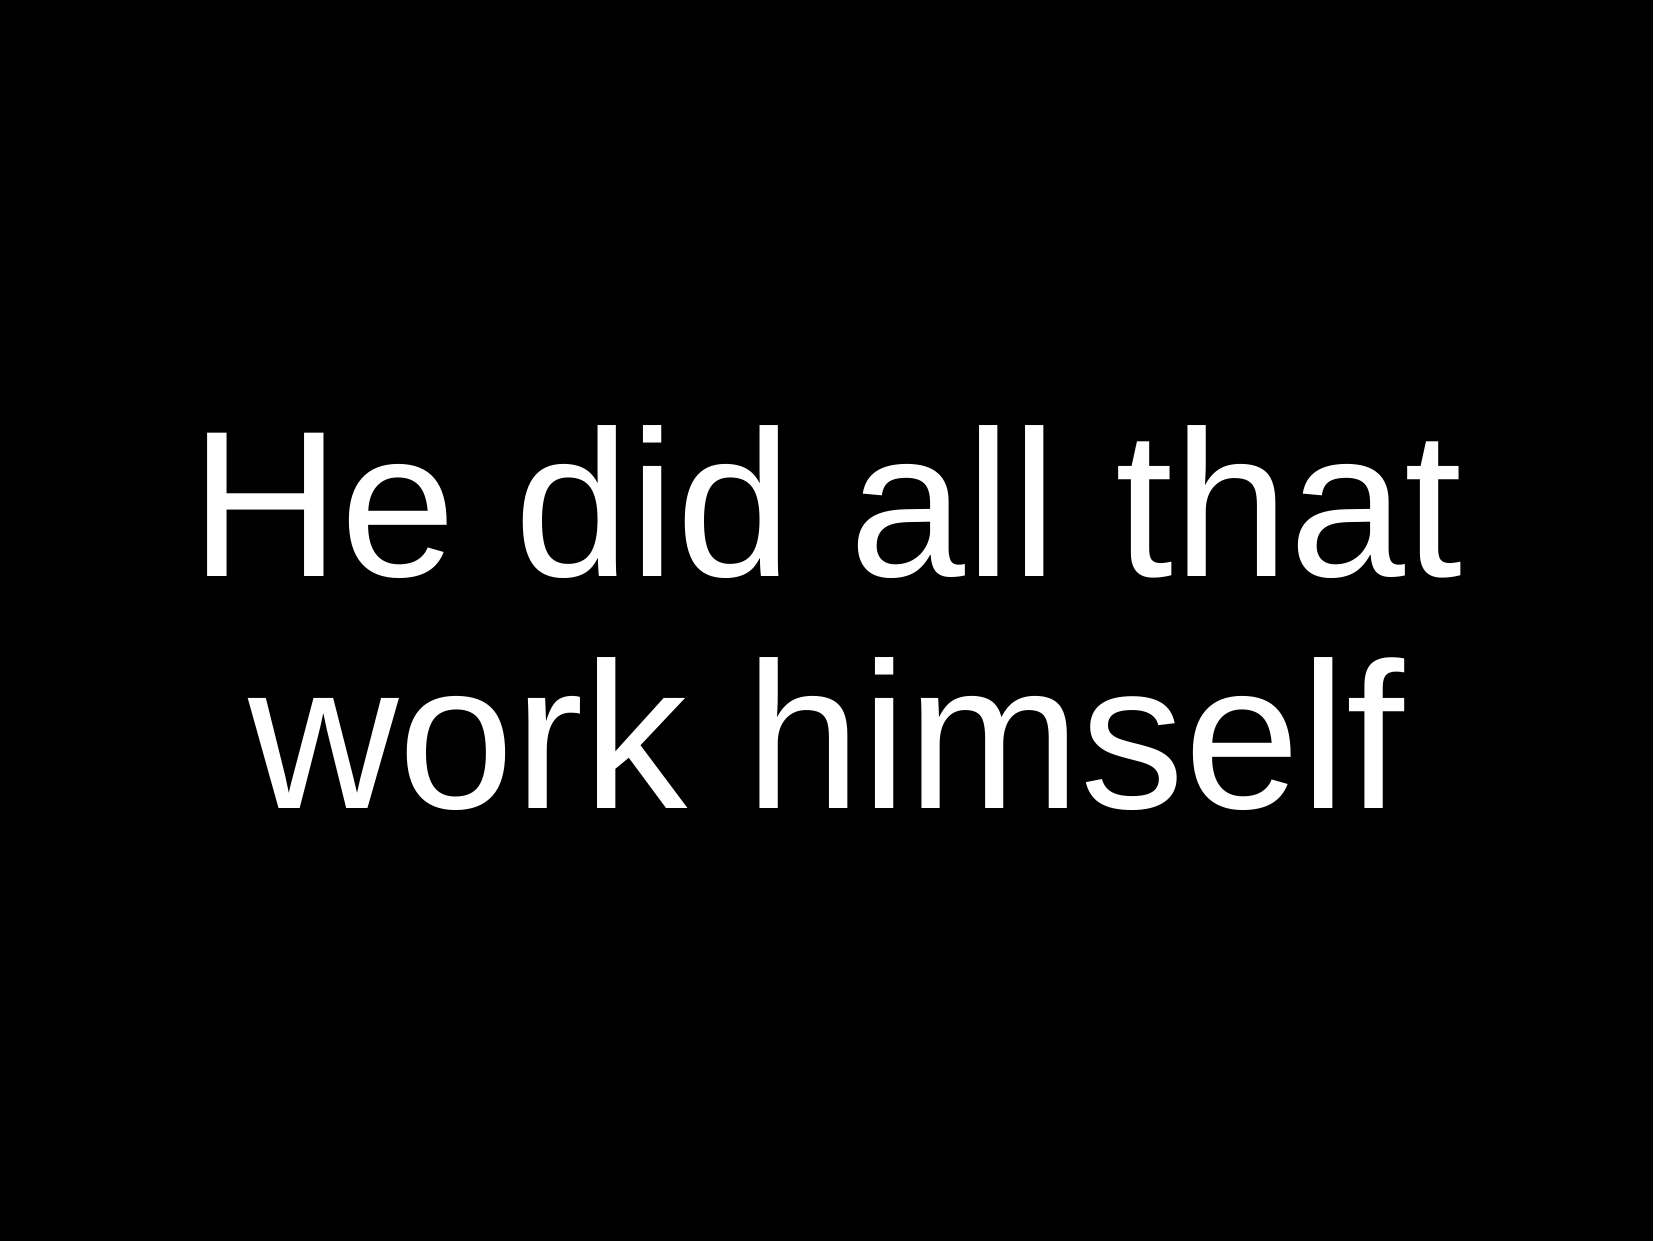

# He did all that work himself